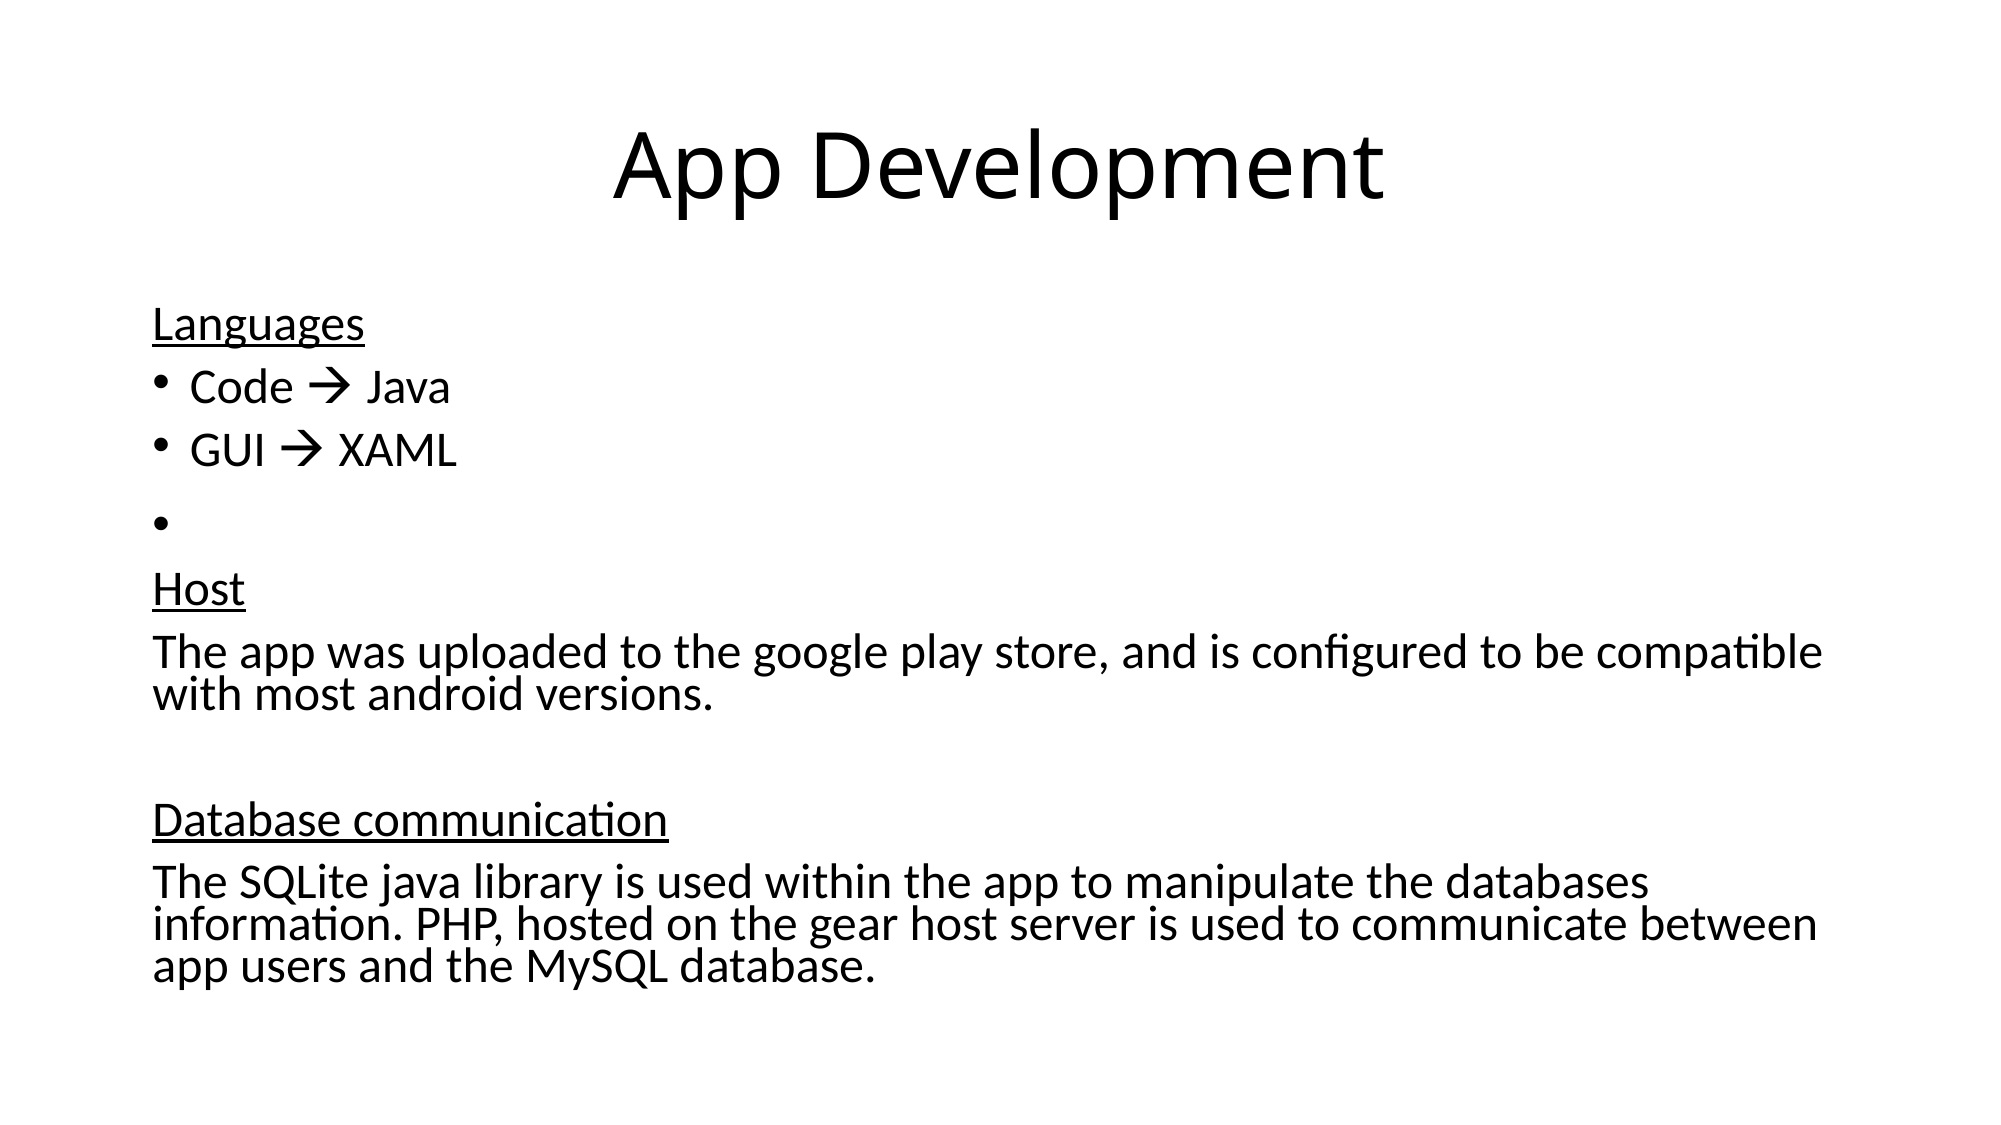

# App Development
Languages
Code  Java
GUI  XAML
Host
The app was uploaded to the google play store, and is configured to be compatible with most android versions.
Database communication
The SQLite java library is used within the app to manipulate the databases information. PHP, hosted on the gear host server is used to communicate between app users and the MySQL database.